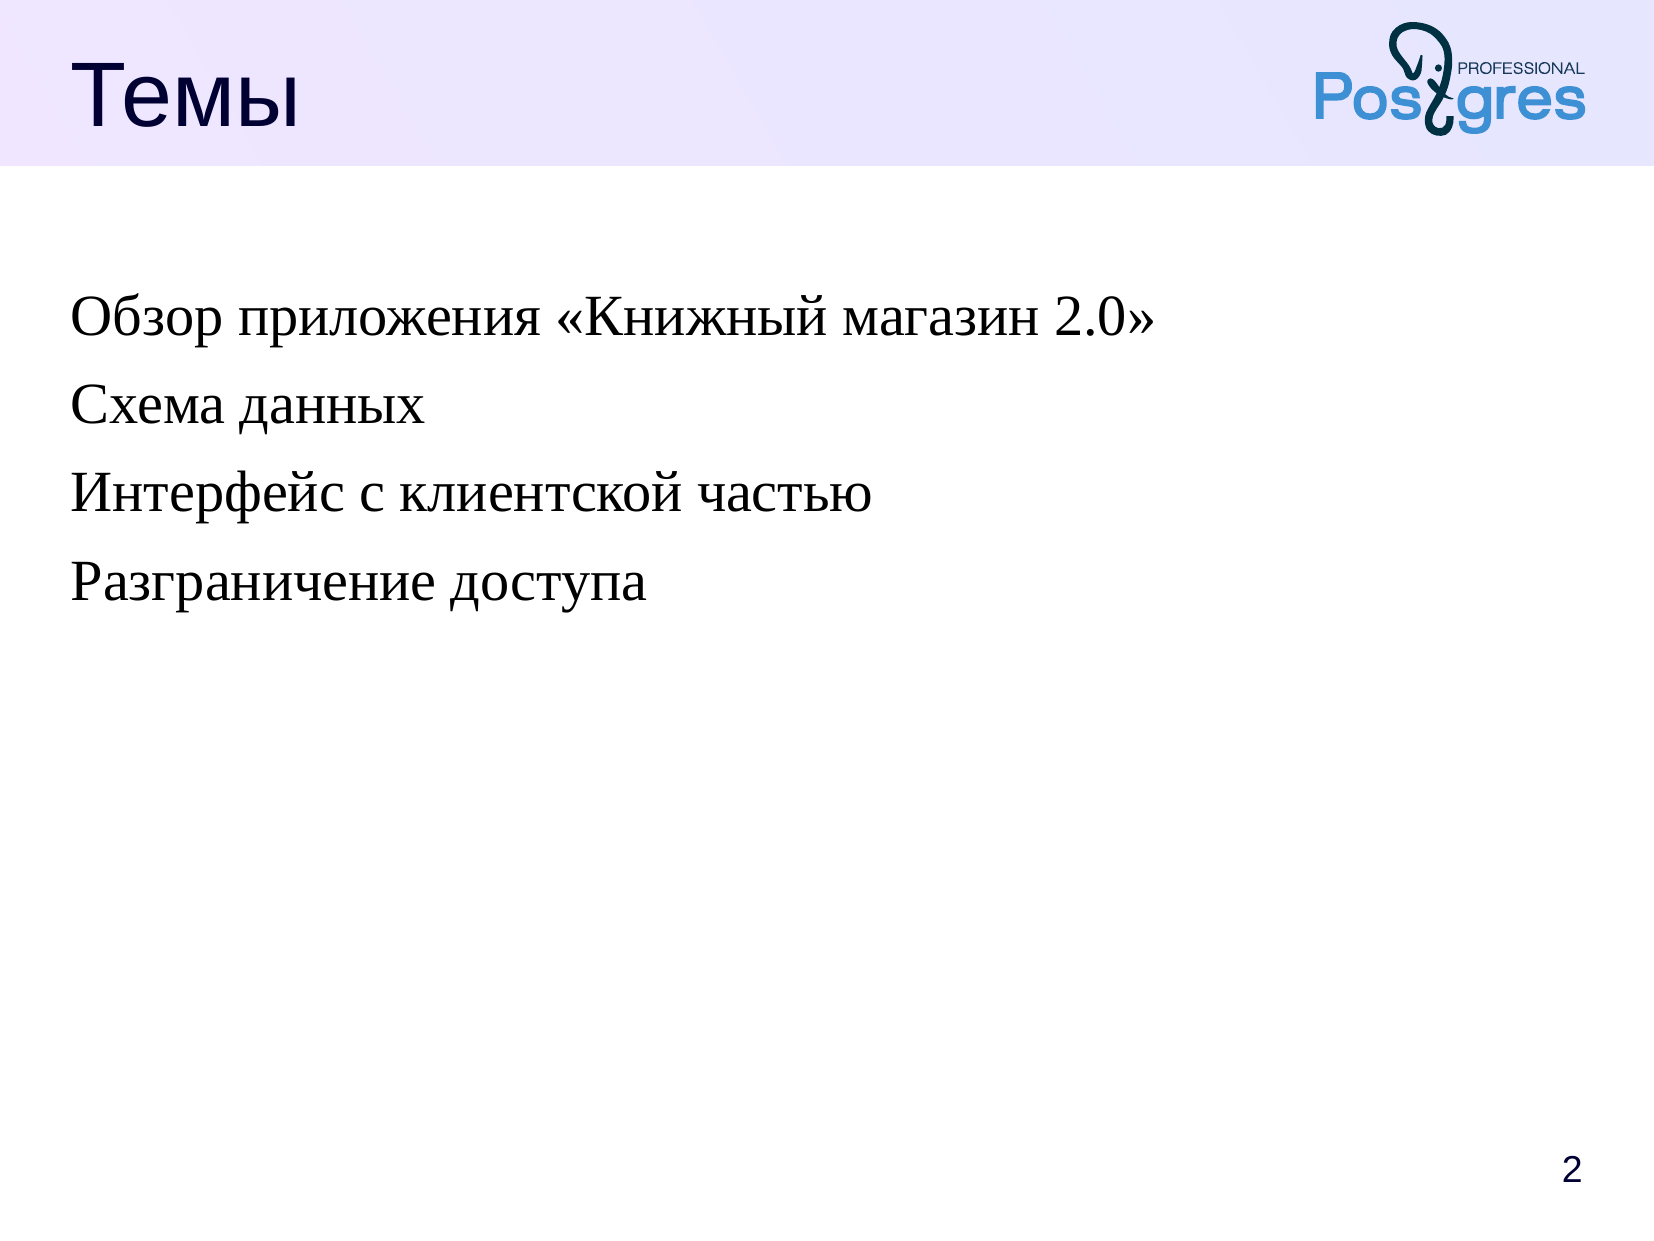

# Темы
Обзор приложения «Книжный магазин 2.0»
Схема данных
Интерфейс с клиентской частью
Разграничение доступа